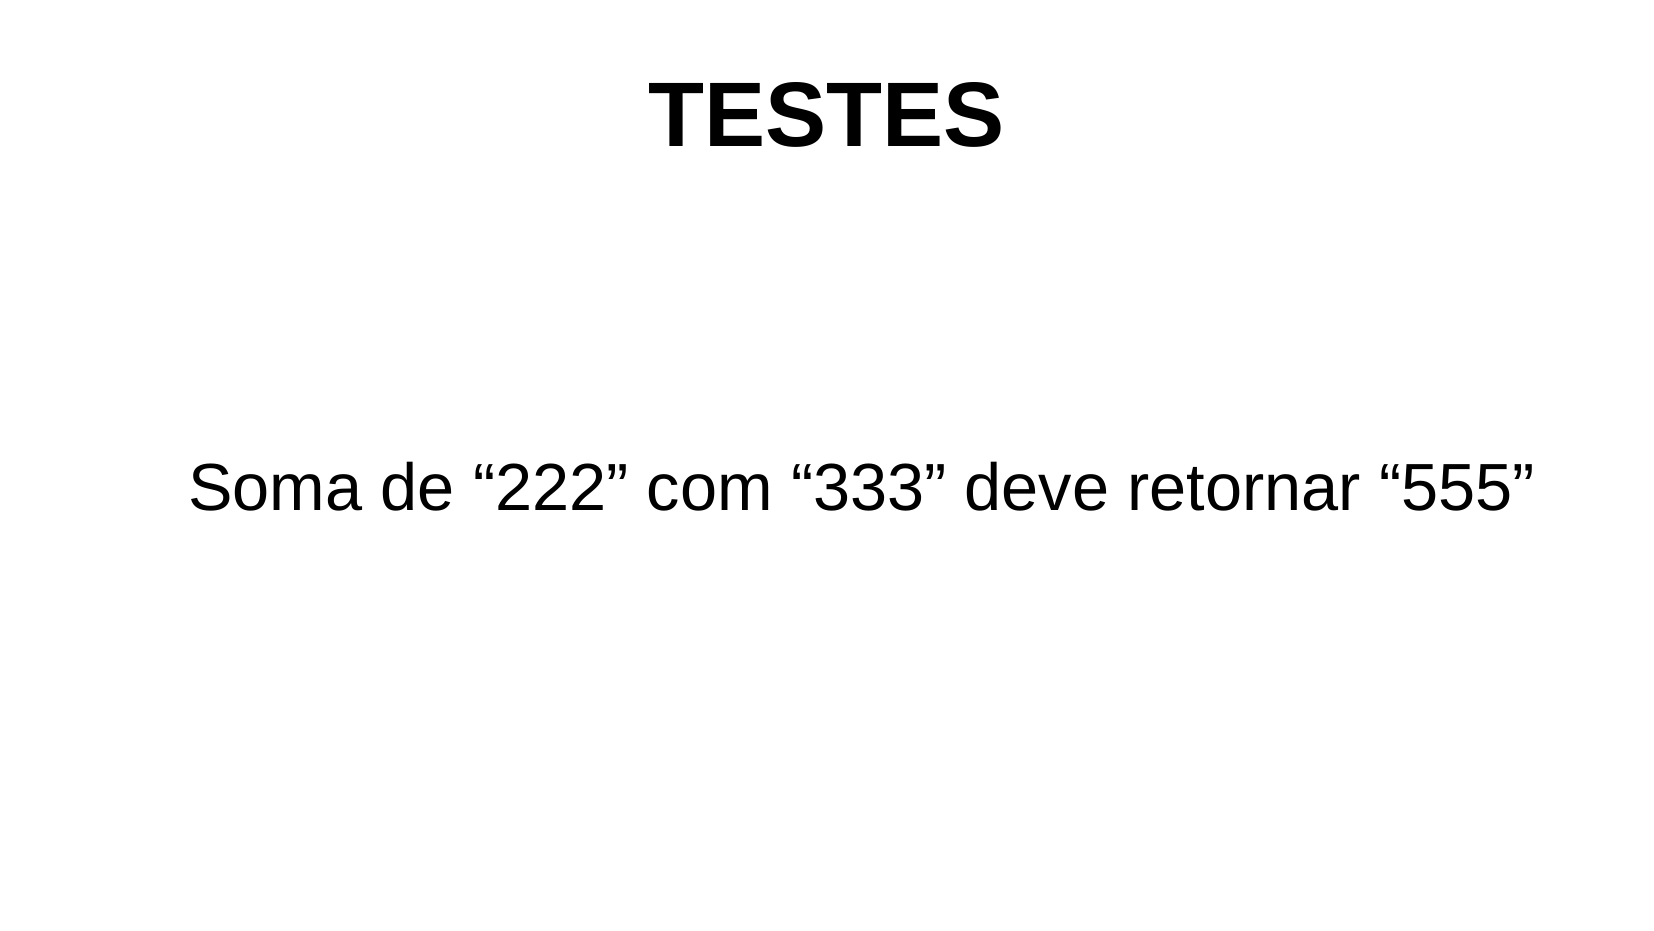

# TESTES
Soma de “222” com “333” deve retornar “555”